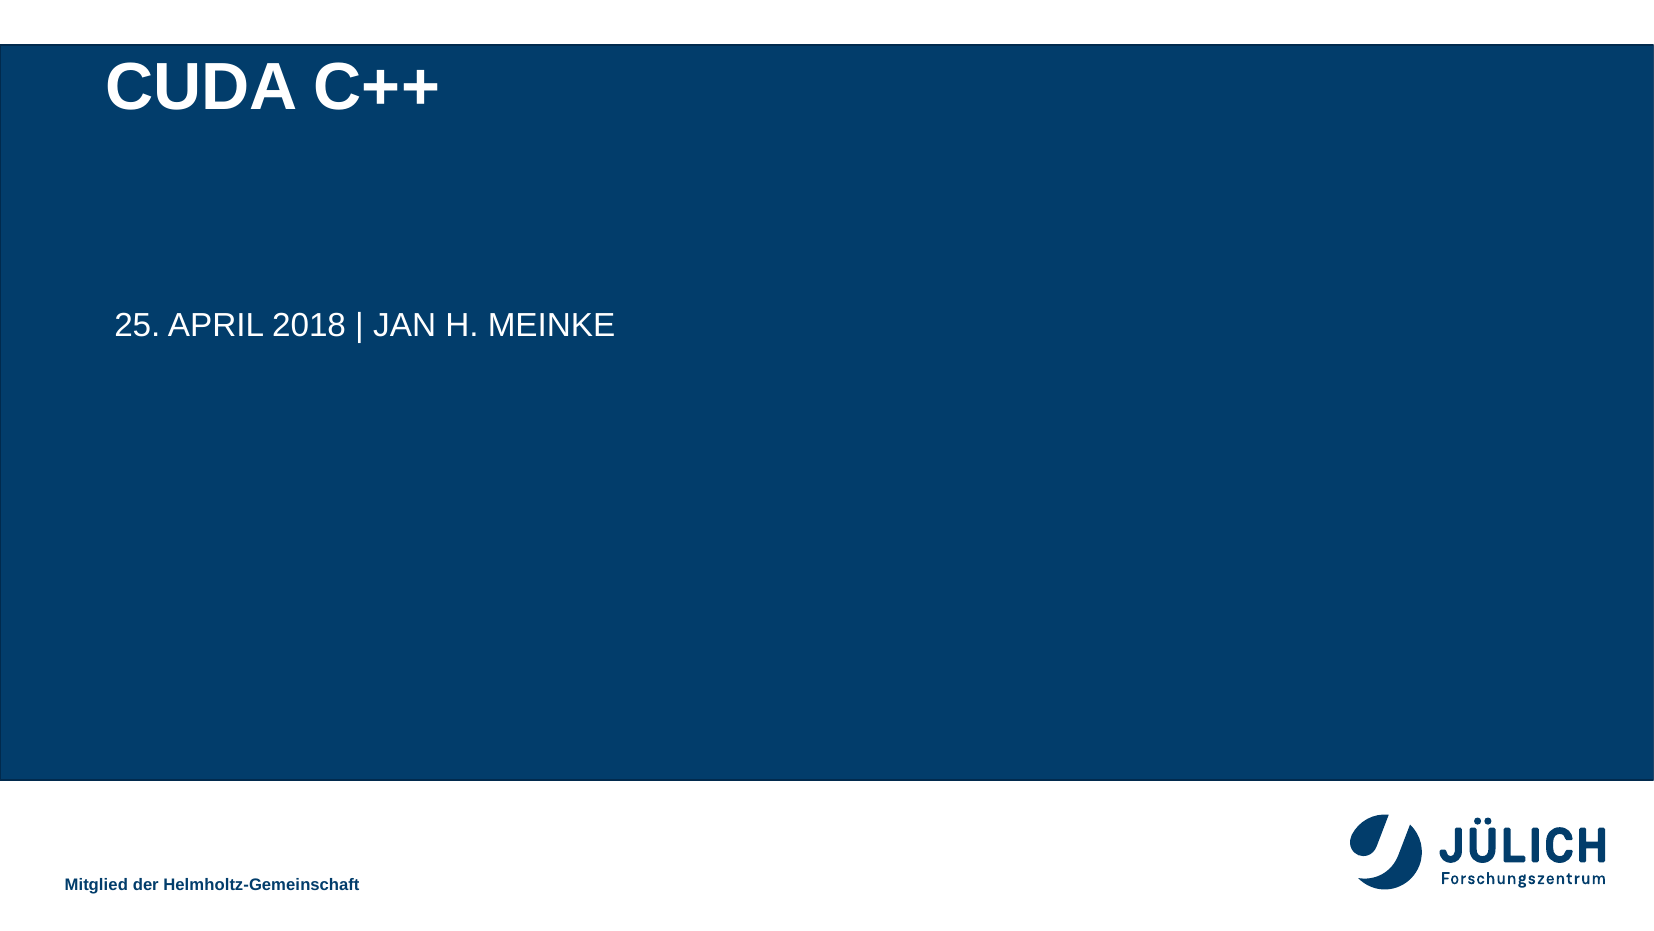

# CUDA C++
25. APRIL 2018 | JAN H. MEINKE